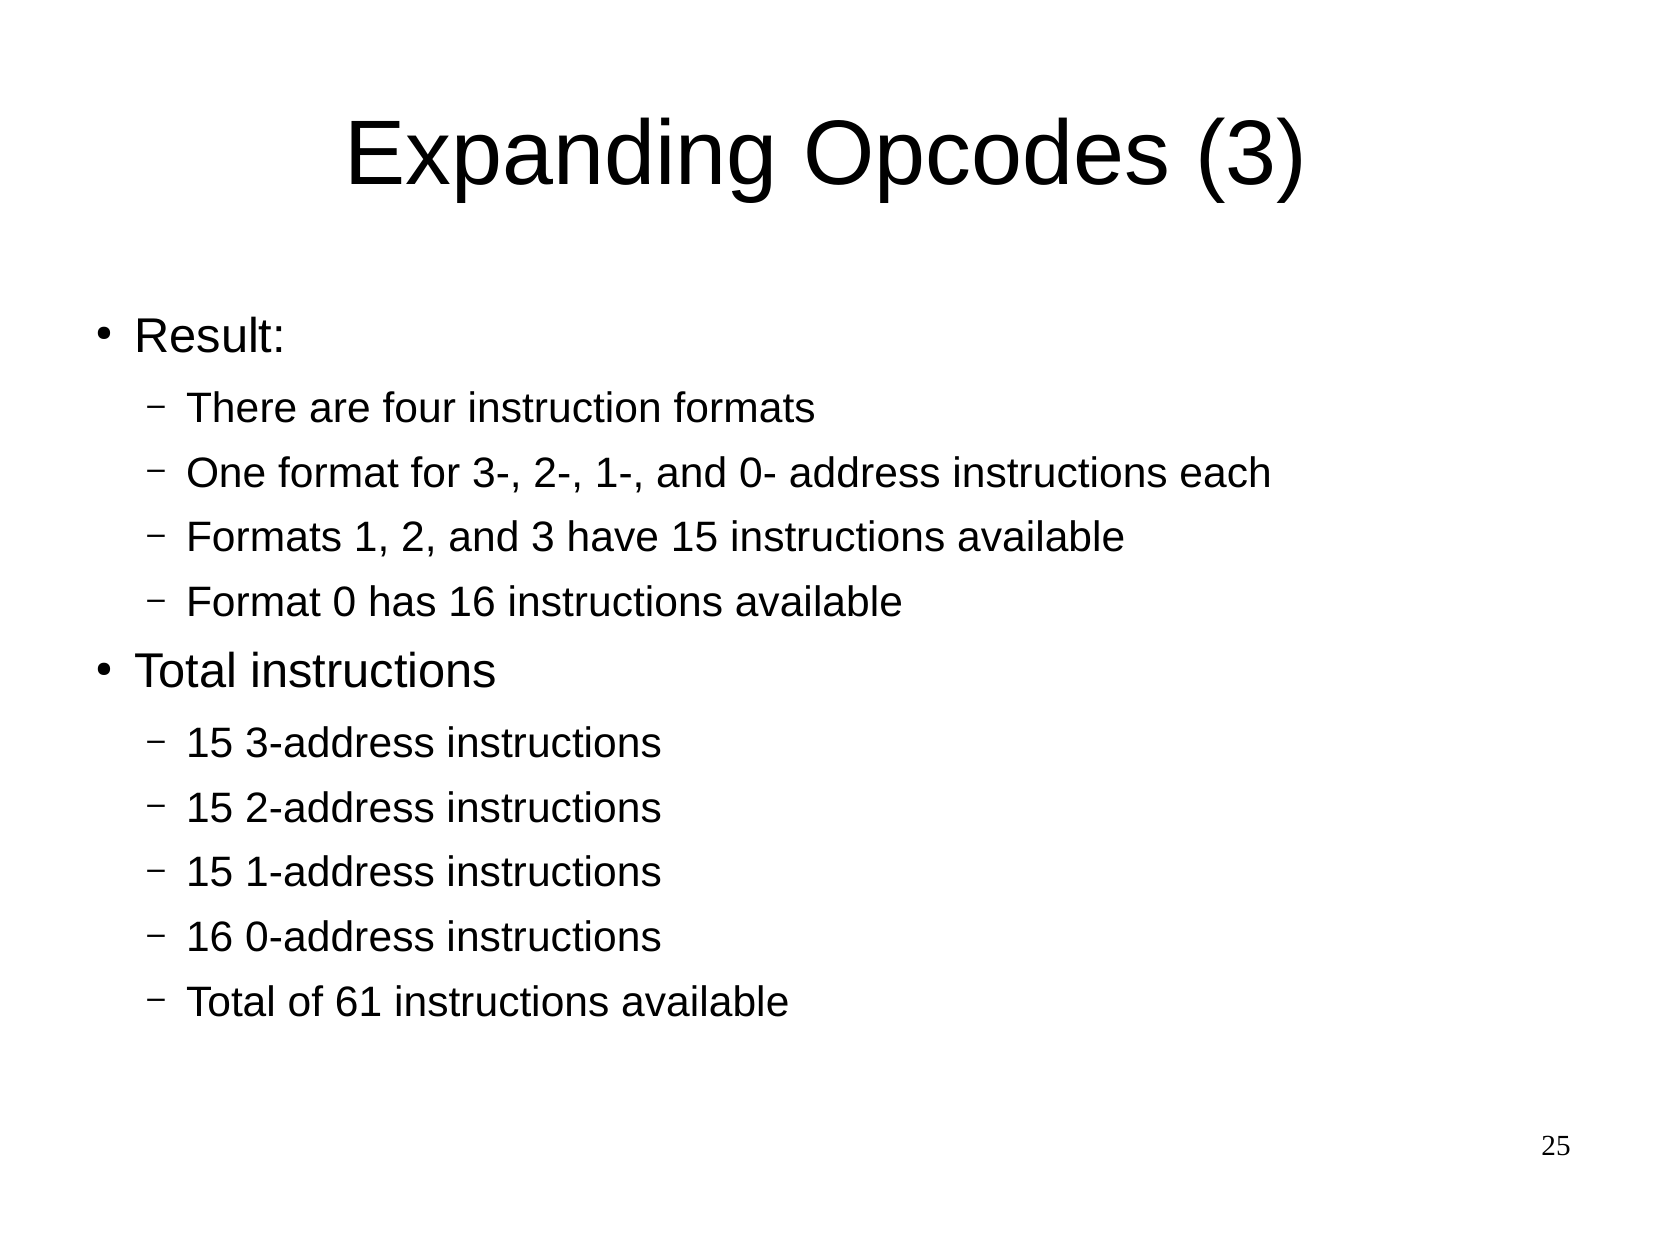

# Expanding Opcodes (3)
Result:
There are four instruction formats
One format for 3-, 2-, 1-, and 0- address instructions each
Formats 1, 2, and 3 have 15 instructions available
Format 0 has 16 instructions available
Total instructions
15 3-address instructions
15 2-address instructions
15 1-address instructions
16 0-address instructions
Total of 61 instructions available
25